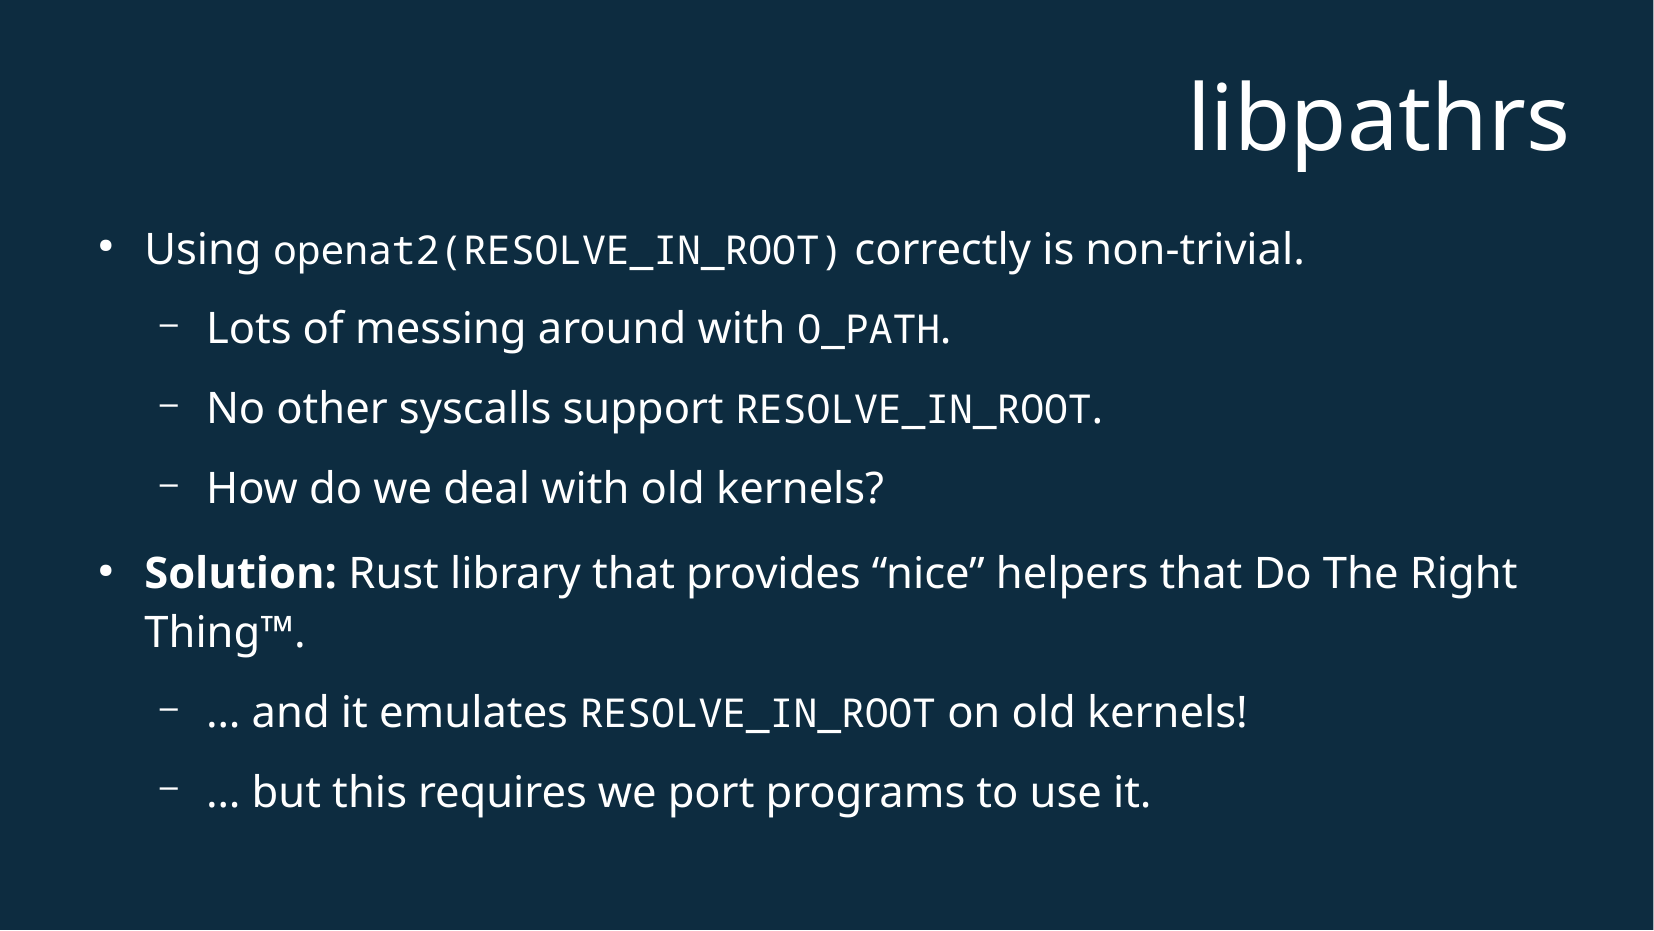

# libpathrs
Using openat2(RESOLVE_IN_ROOT) correctly is non-trivial.
Lots of messing around with O_PATH.
No other syscalls support RESOLVE_IN_ROOT.
How do we deal with old kernels?
Solution: Rust library that provides “nice” helpers that Do The Right Thing™.
… and it emulates RESOLVE_IN_ROOT on old kernels!
… but this requires we port programs to use it.